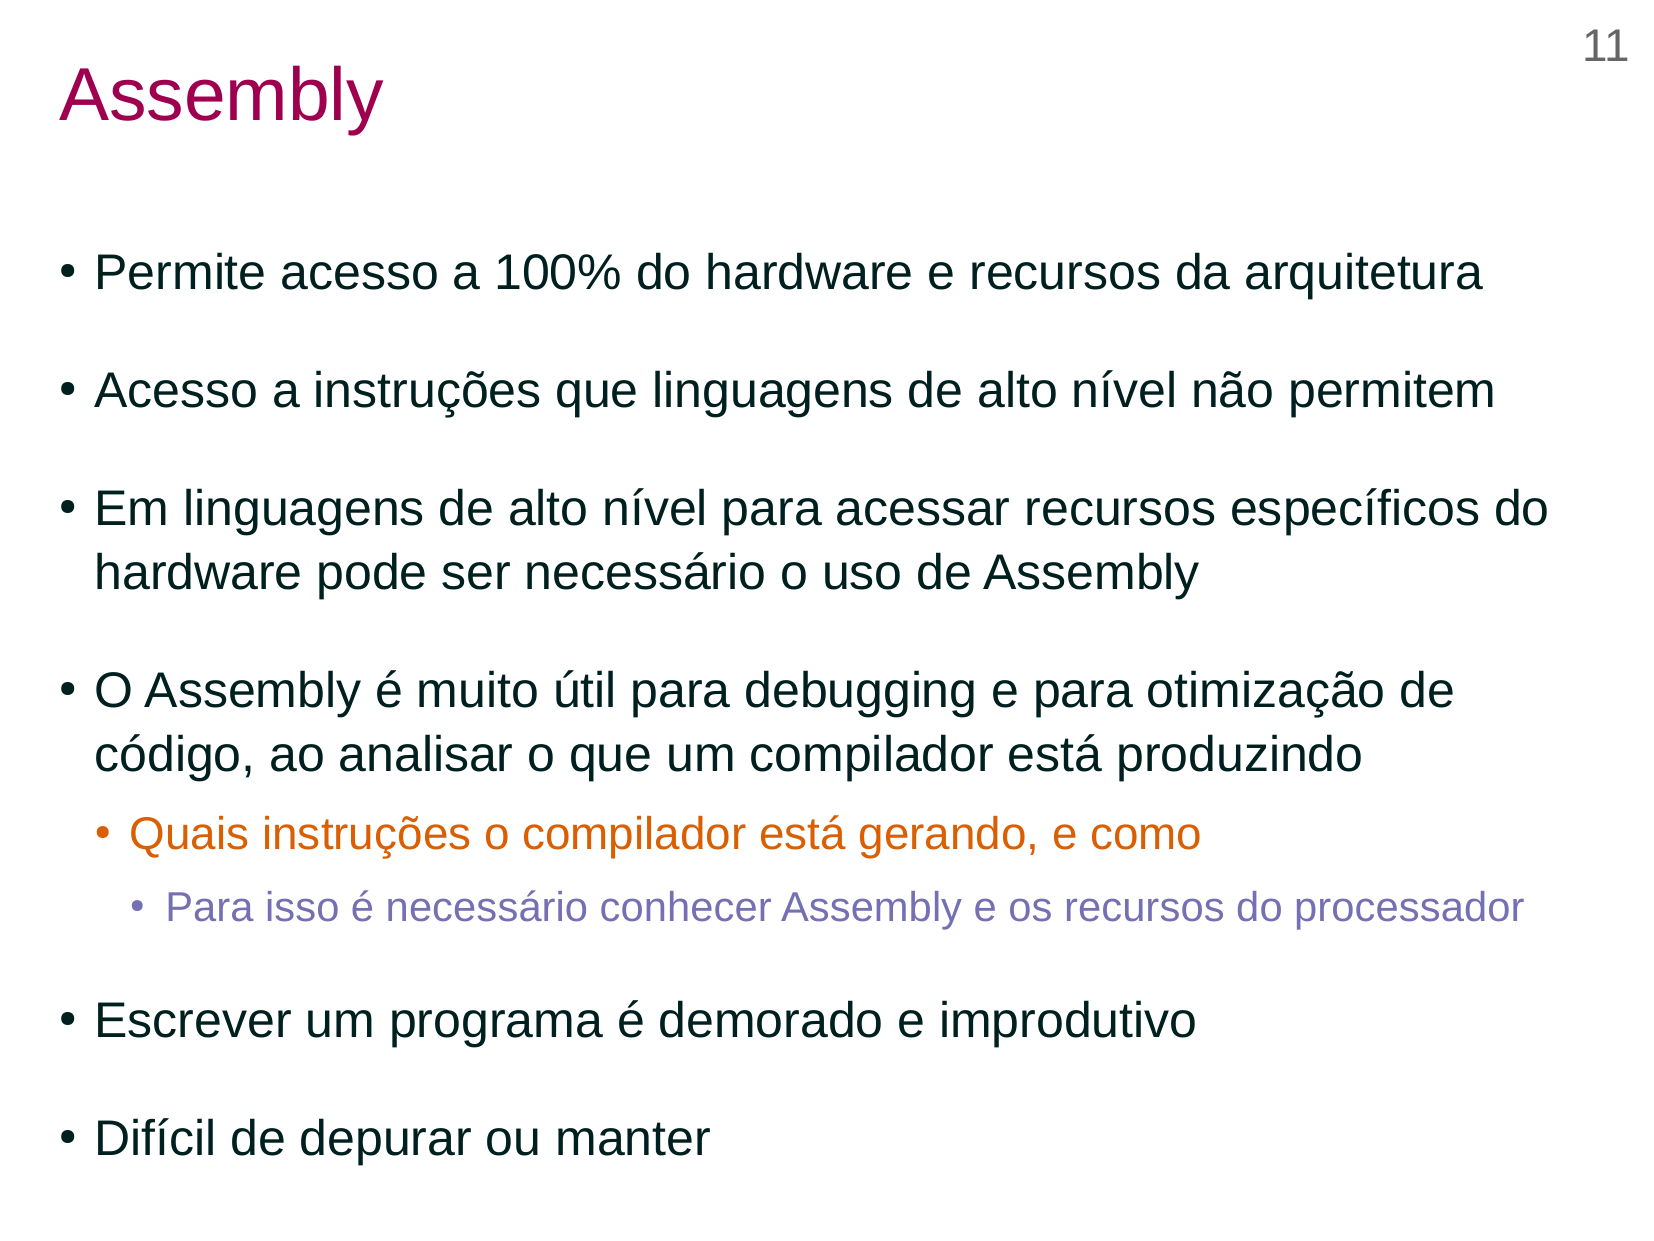

11
# Assembly
Permite acesso a 100% do hardware e recursos da arquitetura
Acesso a instruções que linguagens de alto nível não permitem
Em linguagens de alto nível para acessar recursos específicos do hardware pode ser necessário o uso de Assembly
O Assembly é muito útil para debugging e para otimização de código, ao analisar o que um compilador está produzindo
Quais instruções o compilador está gerando, e como
Para isso é necessário conhecer Assembly e os recursos do processador
Escrever um programa é demorado e improdutivo
Difícil de depurar ou manter